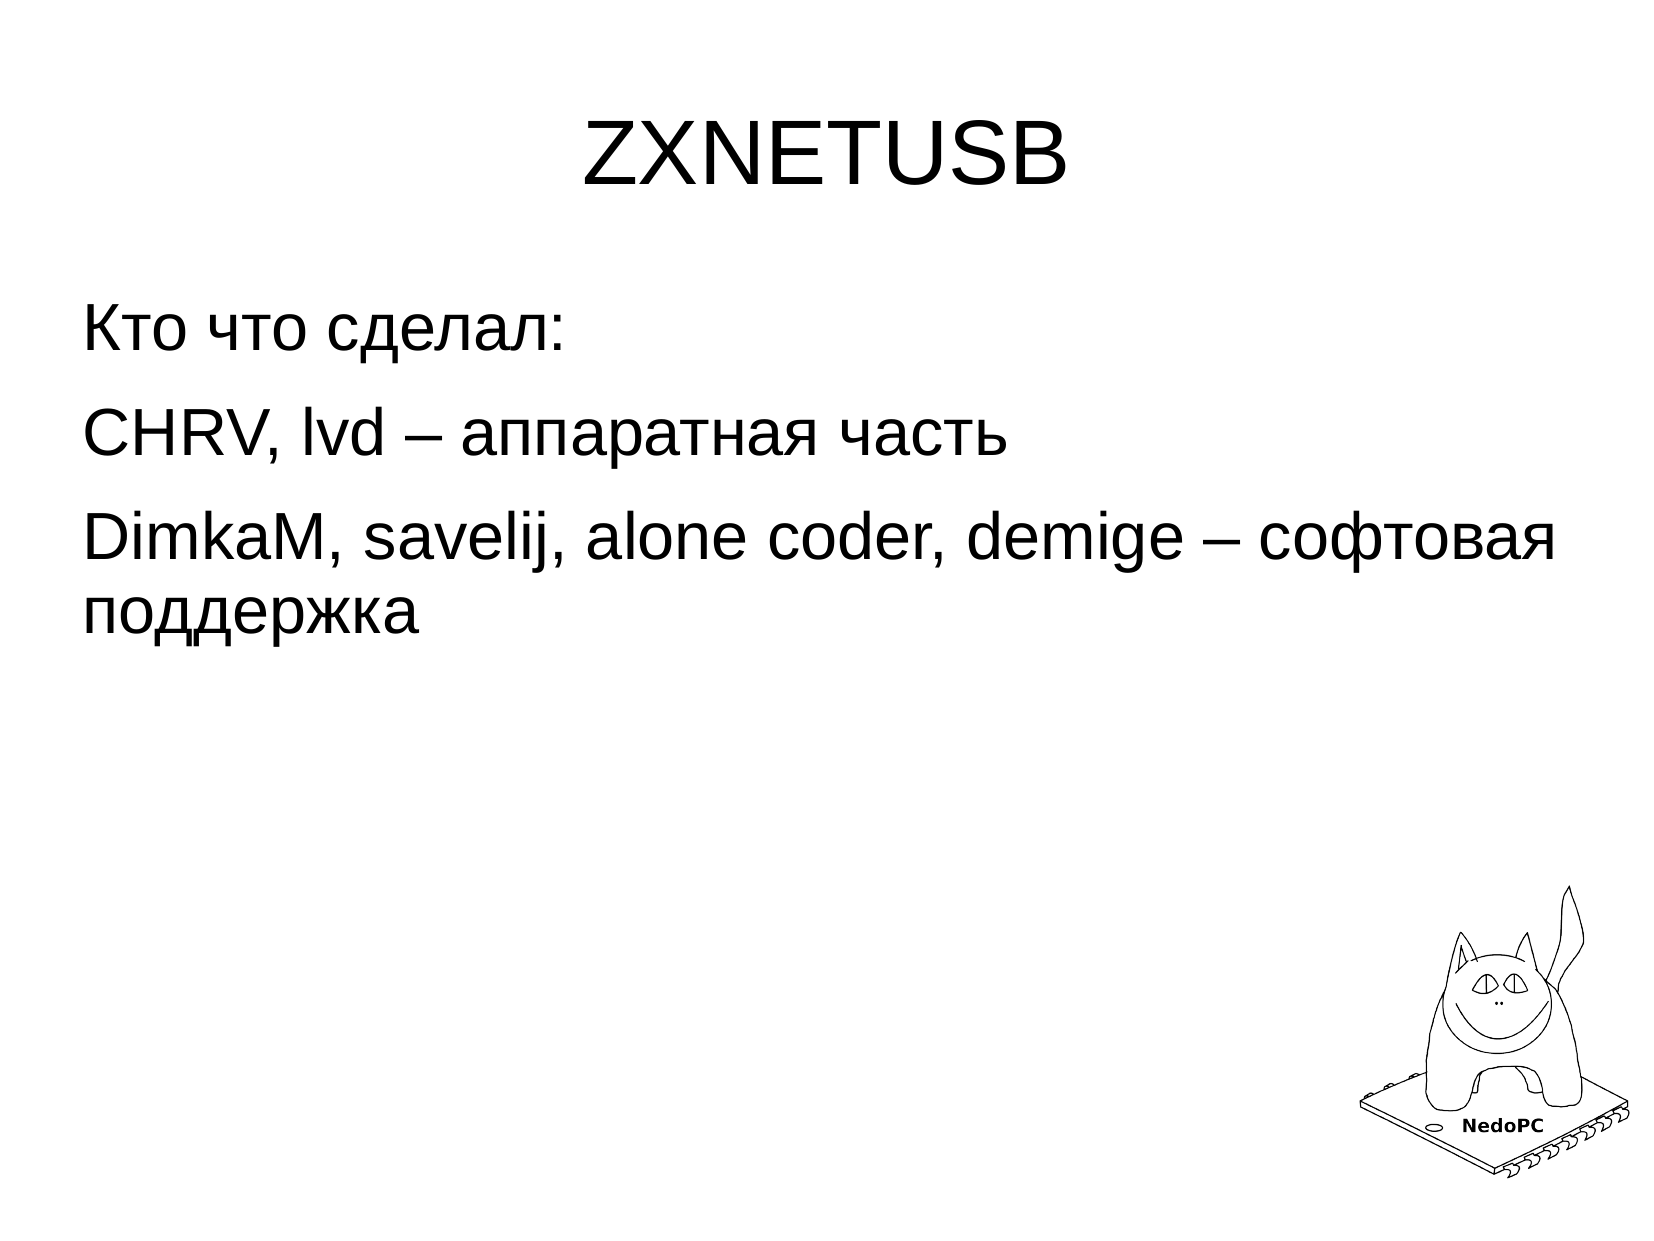

# ZXNETUSB
Кто что сделал:
CHRV, lvd – аппаратная часть
DimkaM, savelij, alone coder, demige – софтовая поддержка